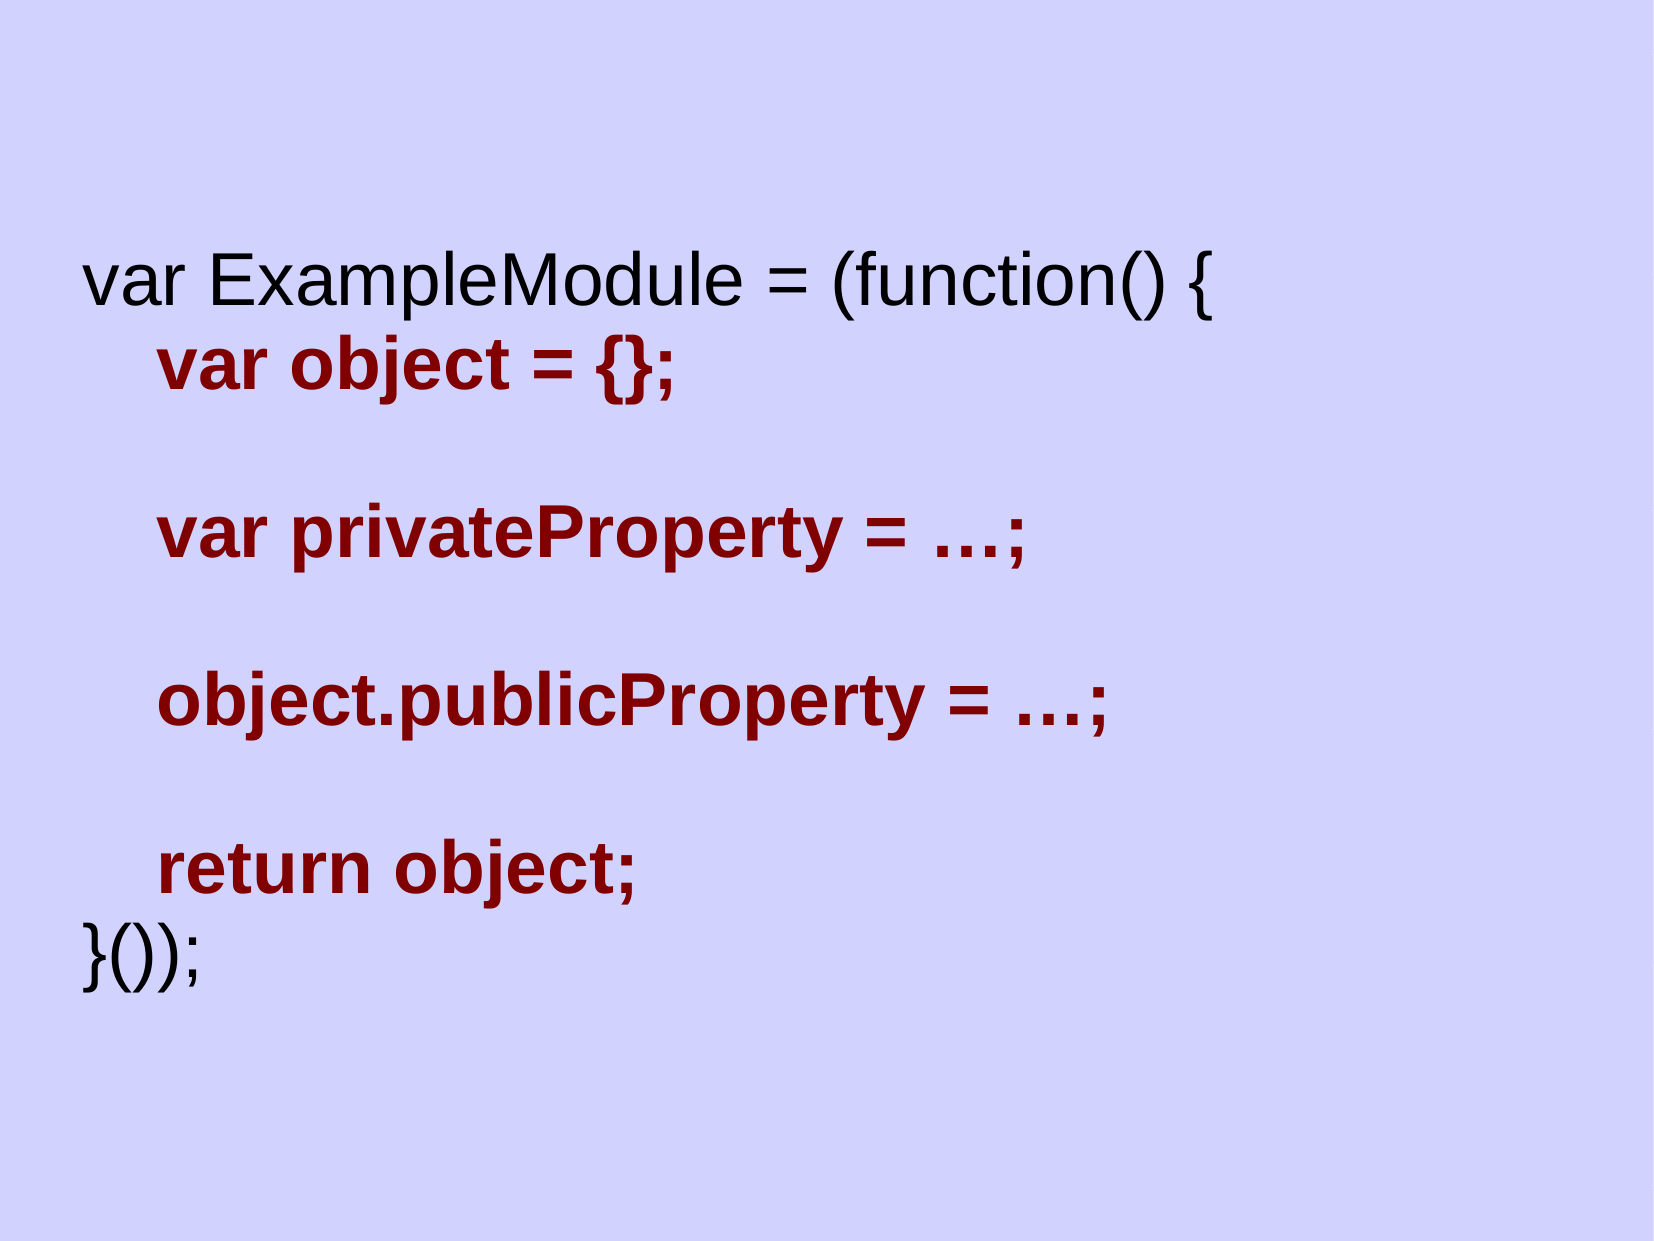

# var ExampleModule = (function() {
	var object = {};
	var privateProperty = …;
	object.publicProperty = …;
	return object;
}());